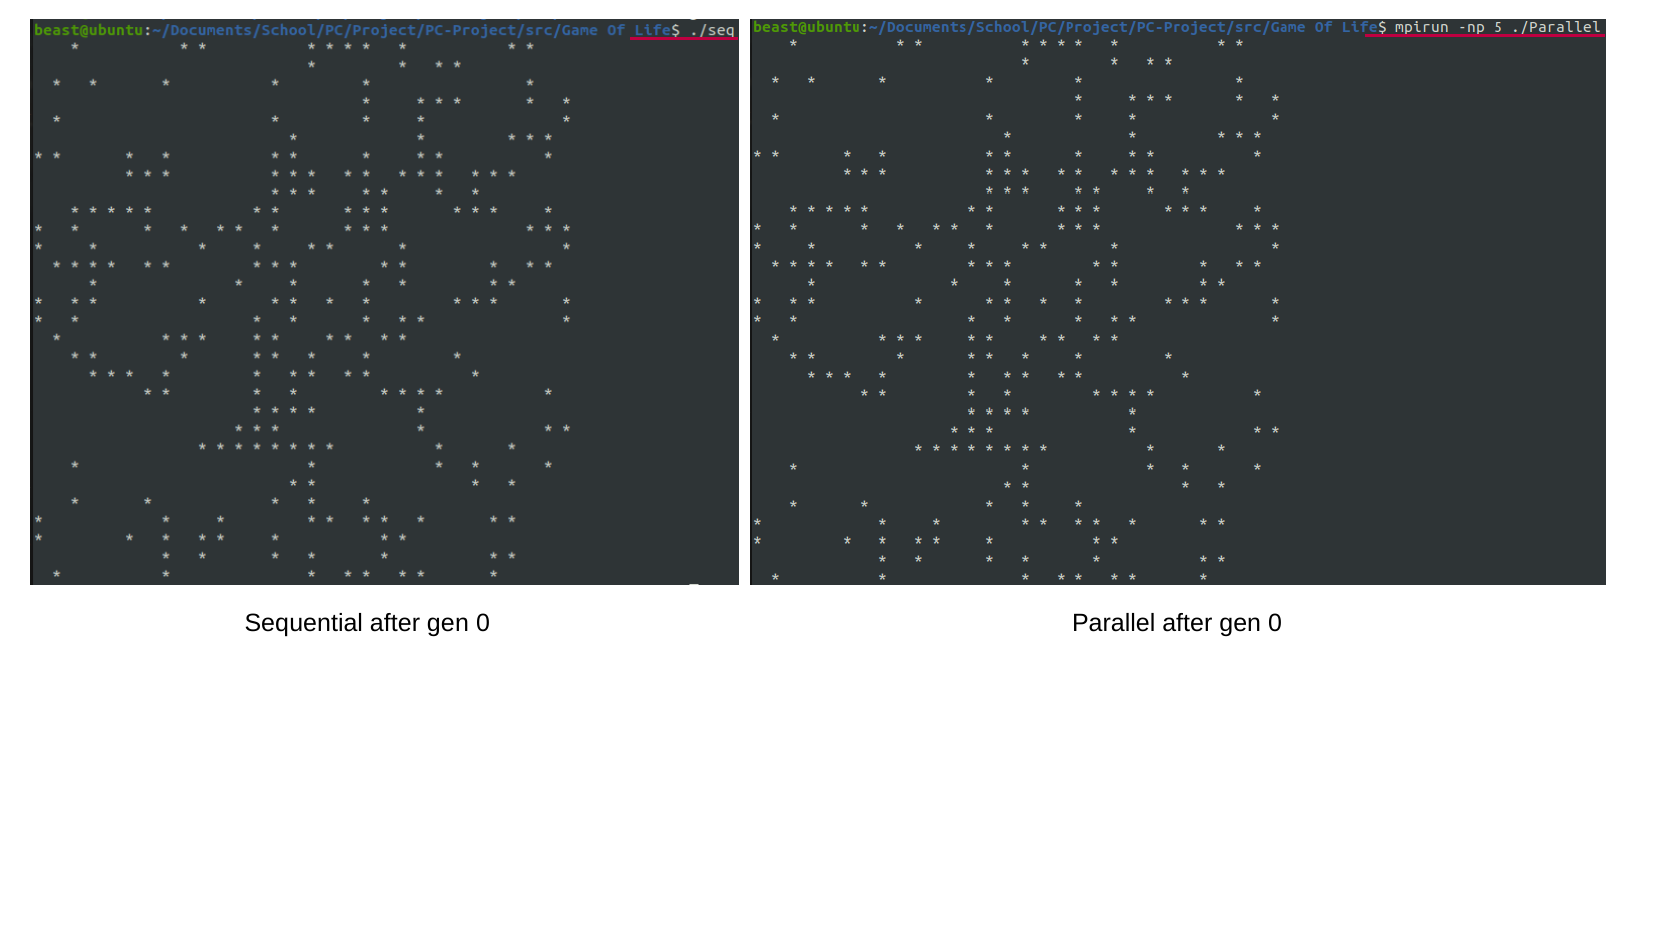

Sequential after gen 0
Parallel after gen 0